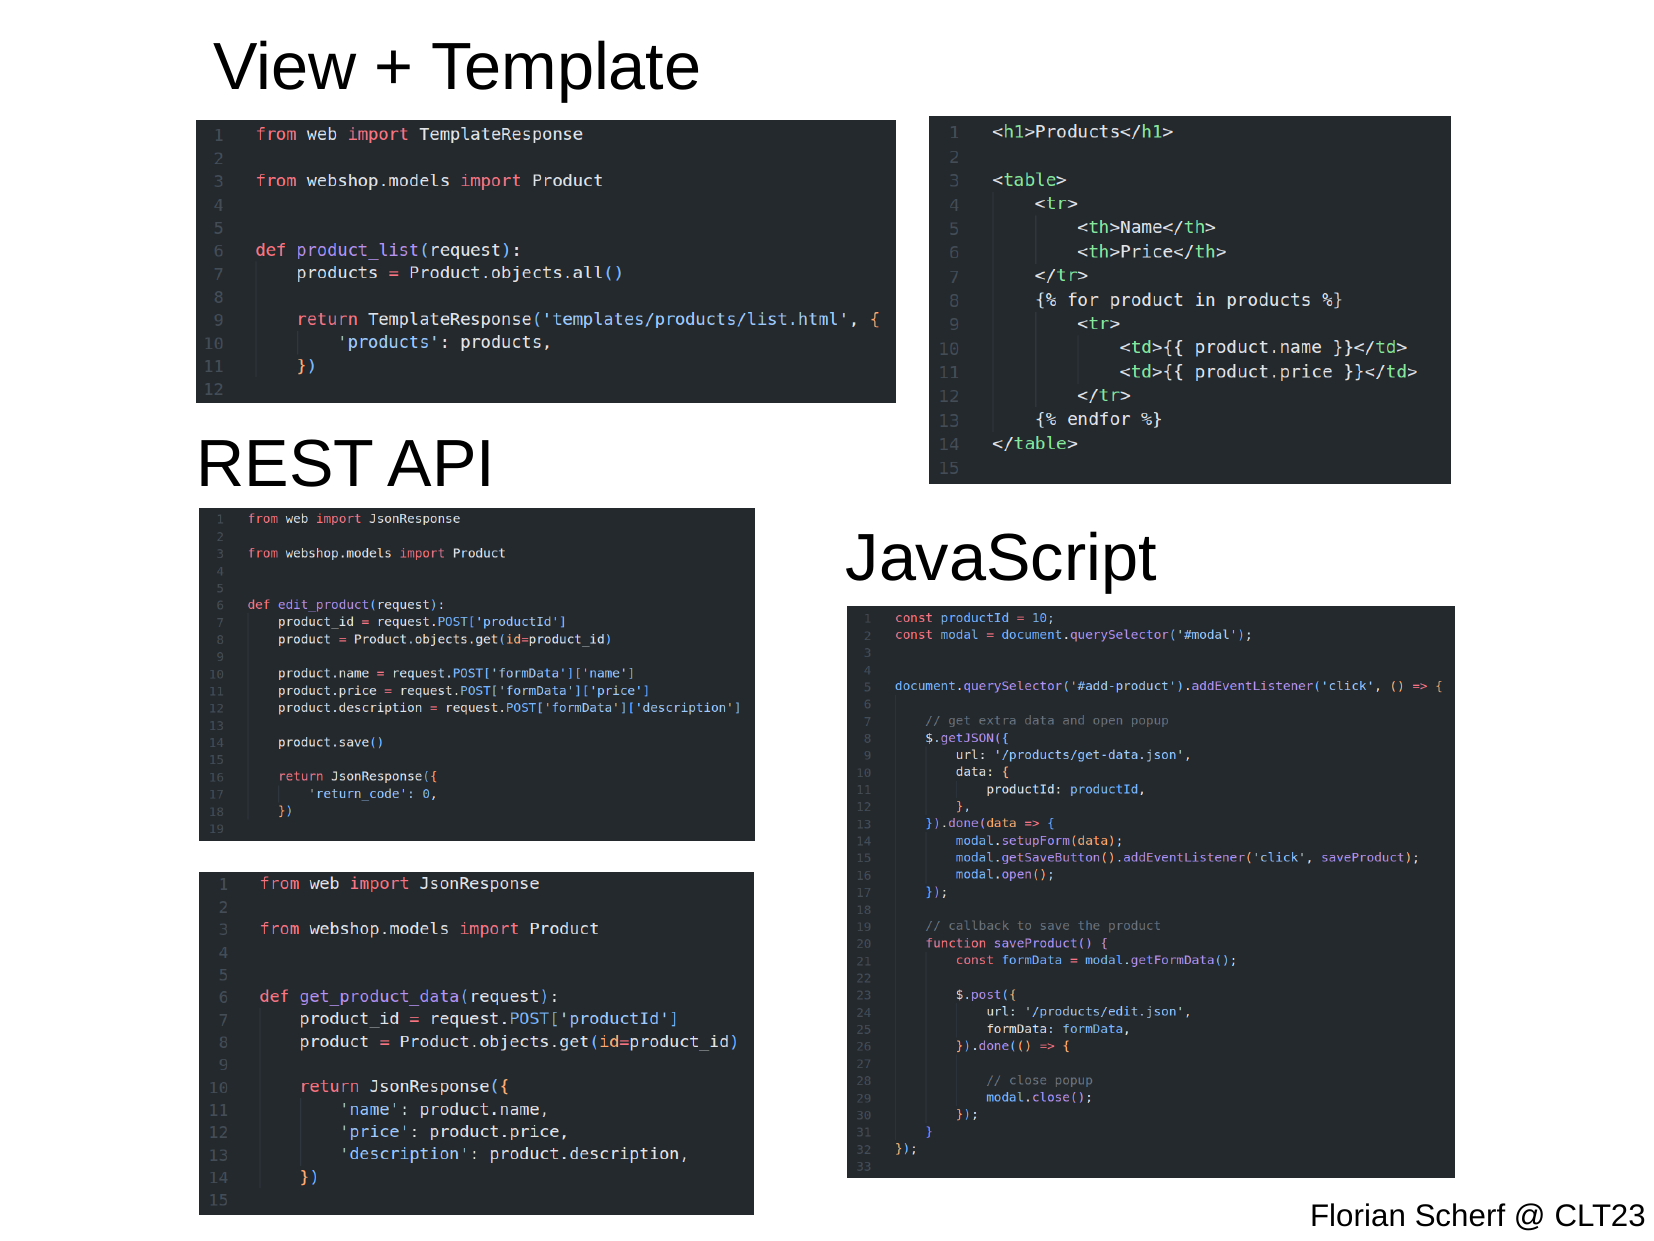

View + Template
REST API
JavaScript
# Florian Scherf @ CLT23